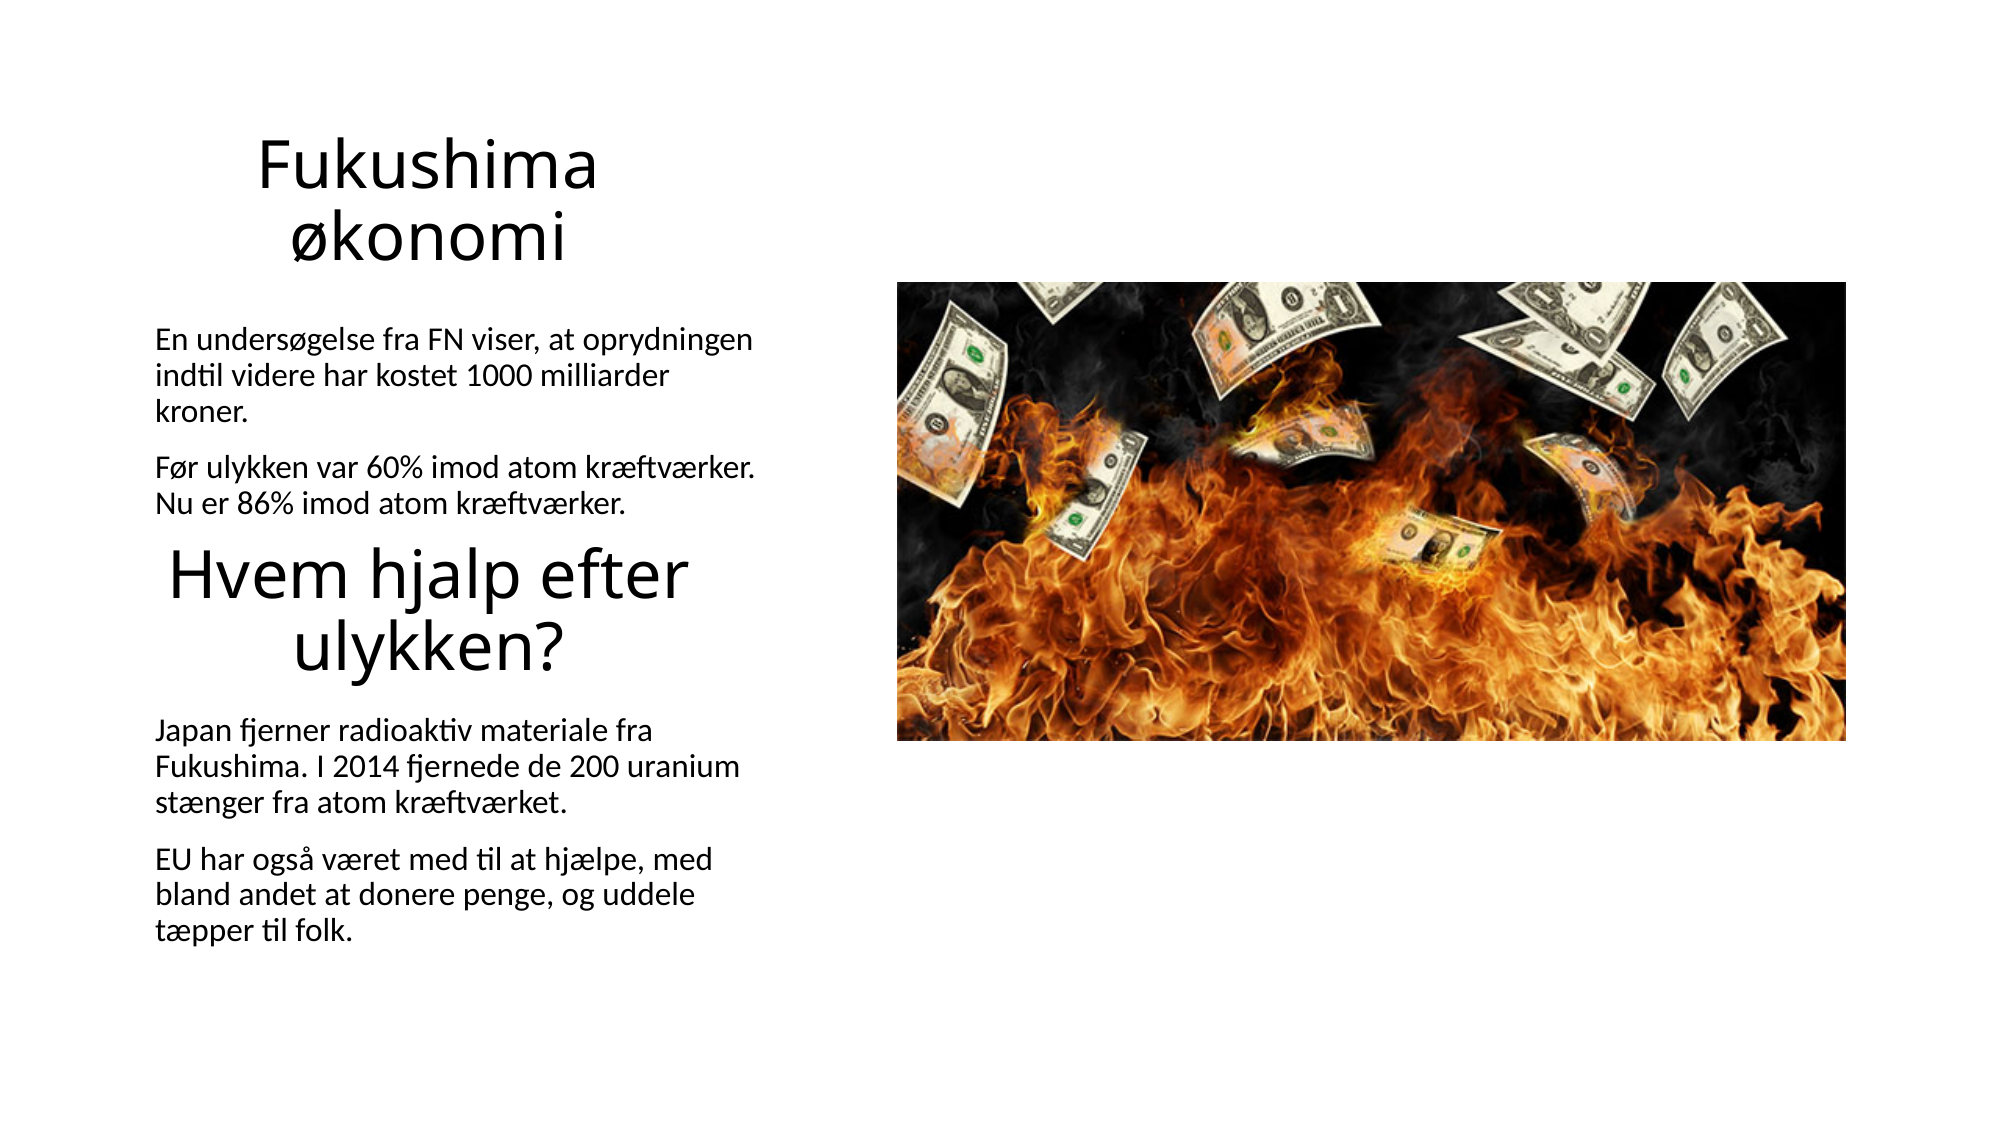

# Fukushima økonomi
En undersøgelse fra FN viser, at oprydningen indtil videre har kostet 1000 milliarder kroner.
Før ulykken var 60% imod atom kræftværker. Nu er 86% imod atom kræftværker.
Japan fjerner radioaktiv materiale fra Fukushima. I 2014 fjernede de 200 uranium stænger fra atom kræftværket.
EU har også været med til at hjælpe, med bland andet at donere penge, og uddele tæpper til folk.
Hvem hjalp efter ulykken?